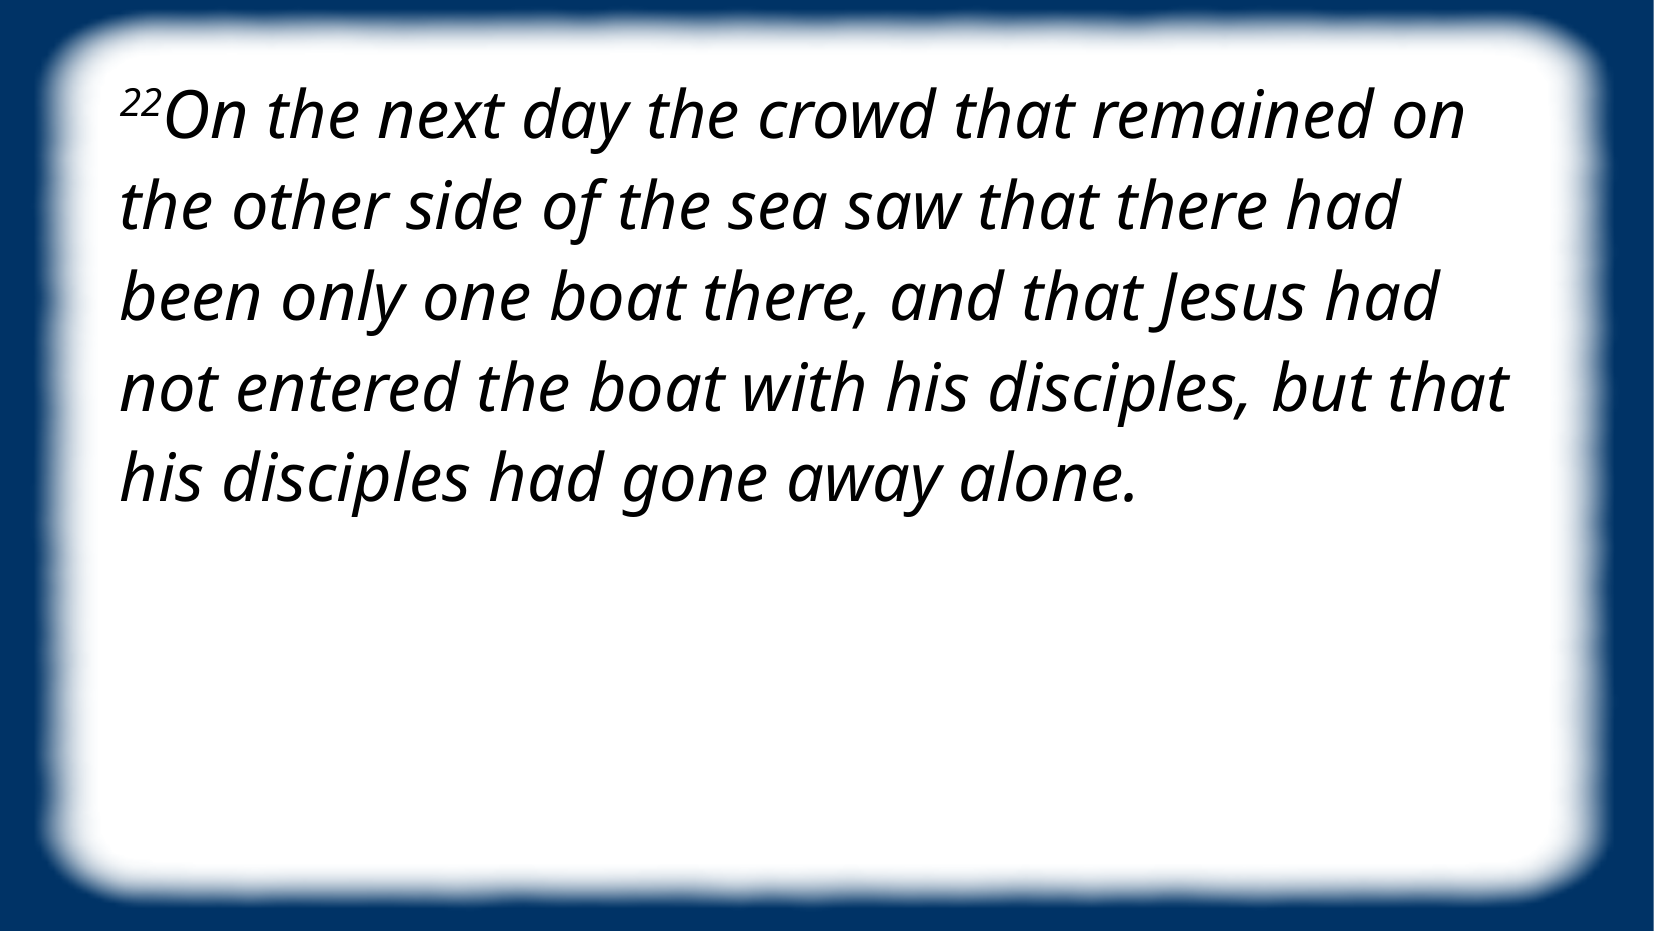

22On the next day the crowd that remained on the other side of the sea saw that there had been only one boat there, and that Jesus had not entered the boat with his disciples, but that his disciples had gone away alone.